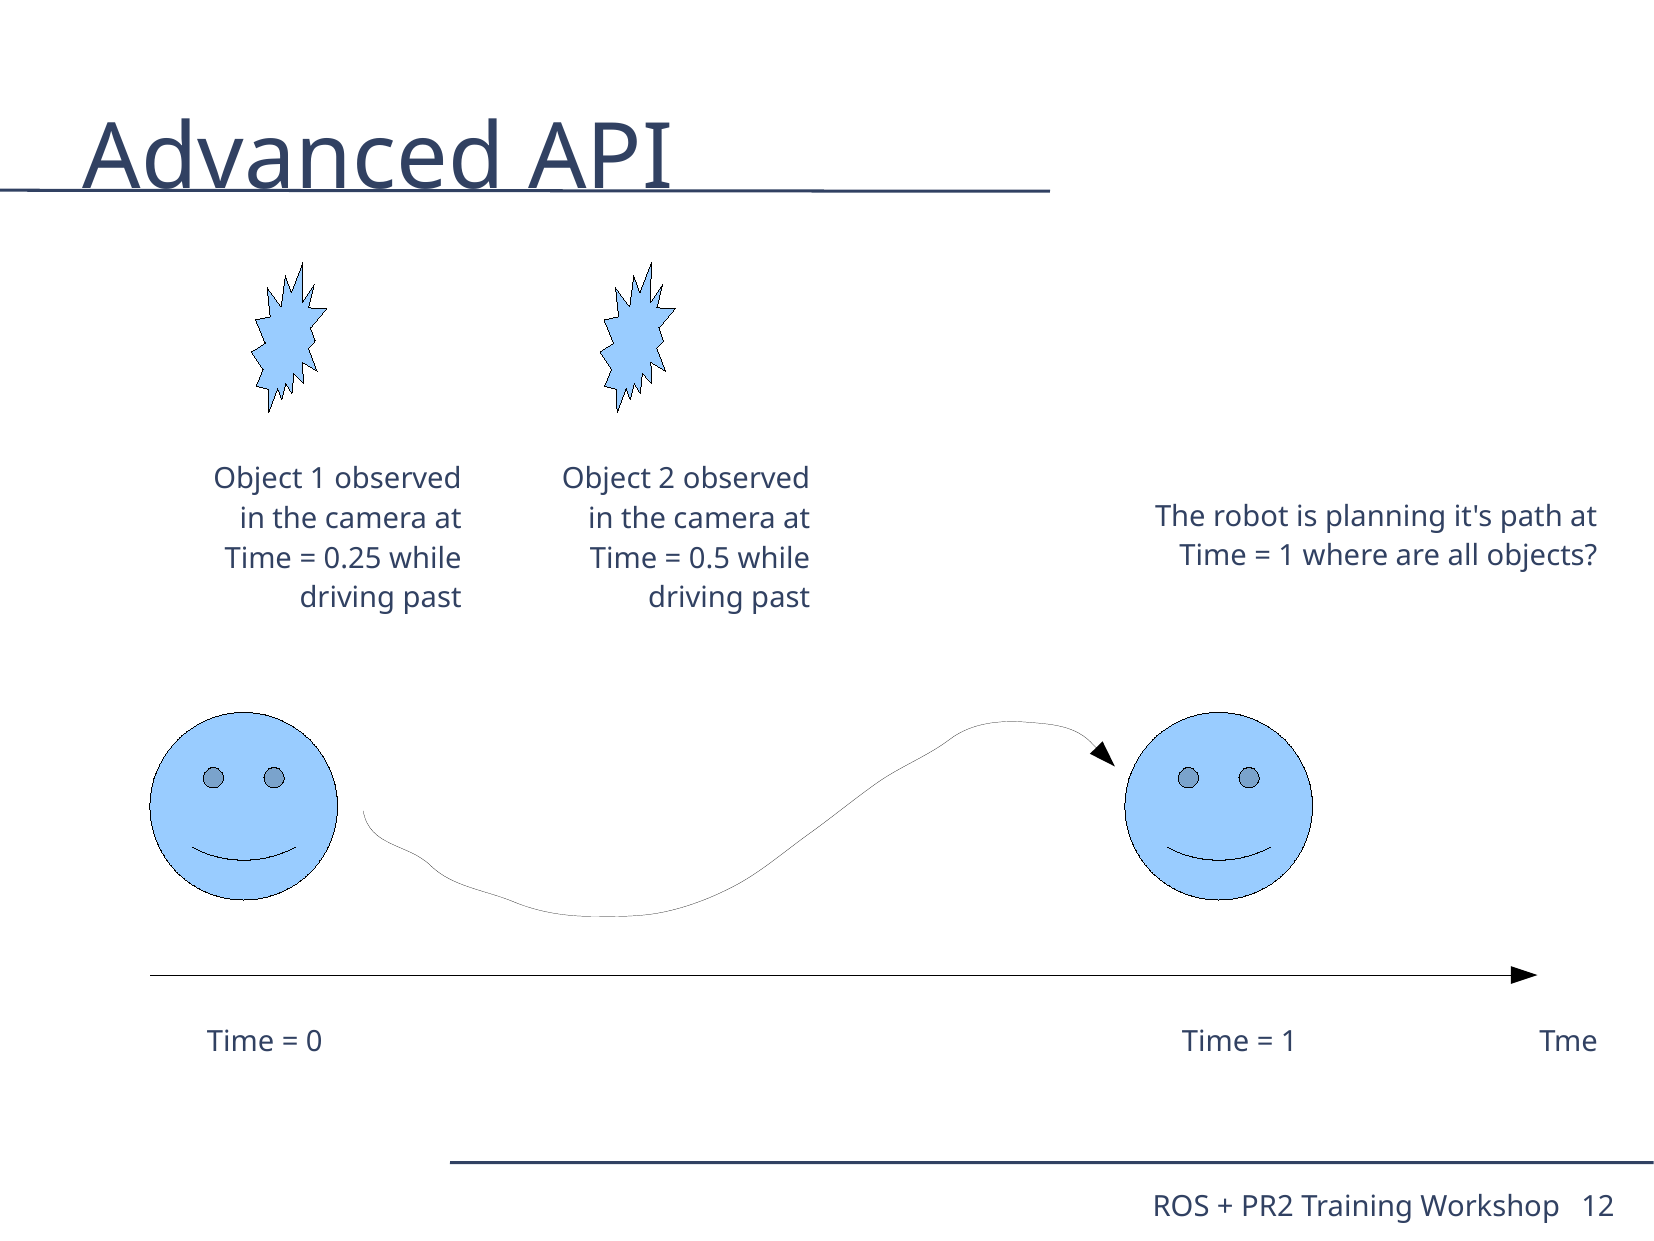

# Advanced API
Object 1 observed in the camera at Time = 0.25 while driving past
Object 2 observed in the camera at Time = 0.5 while driving past
The robot is planning it's path at Time = 1 where are all objects?
Time = 0
Time = 1
Tme